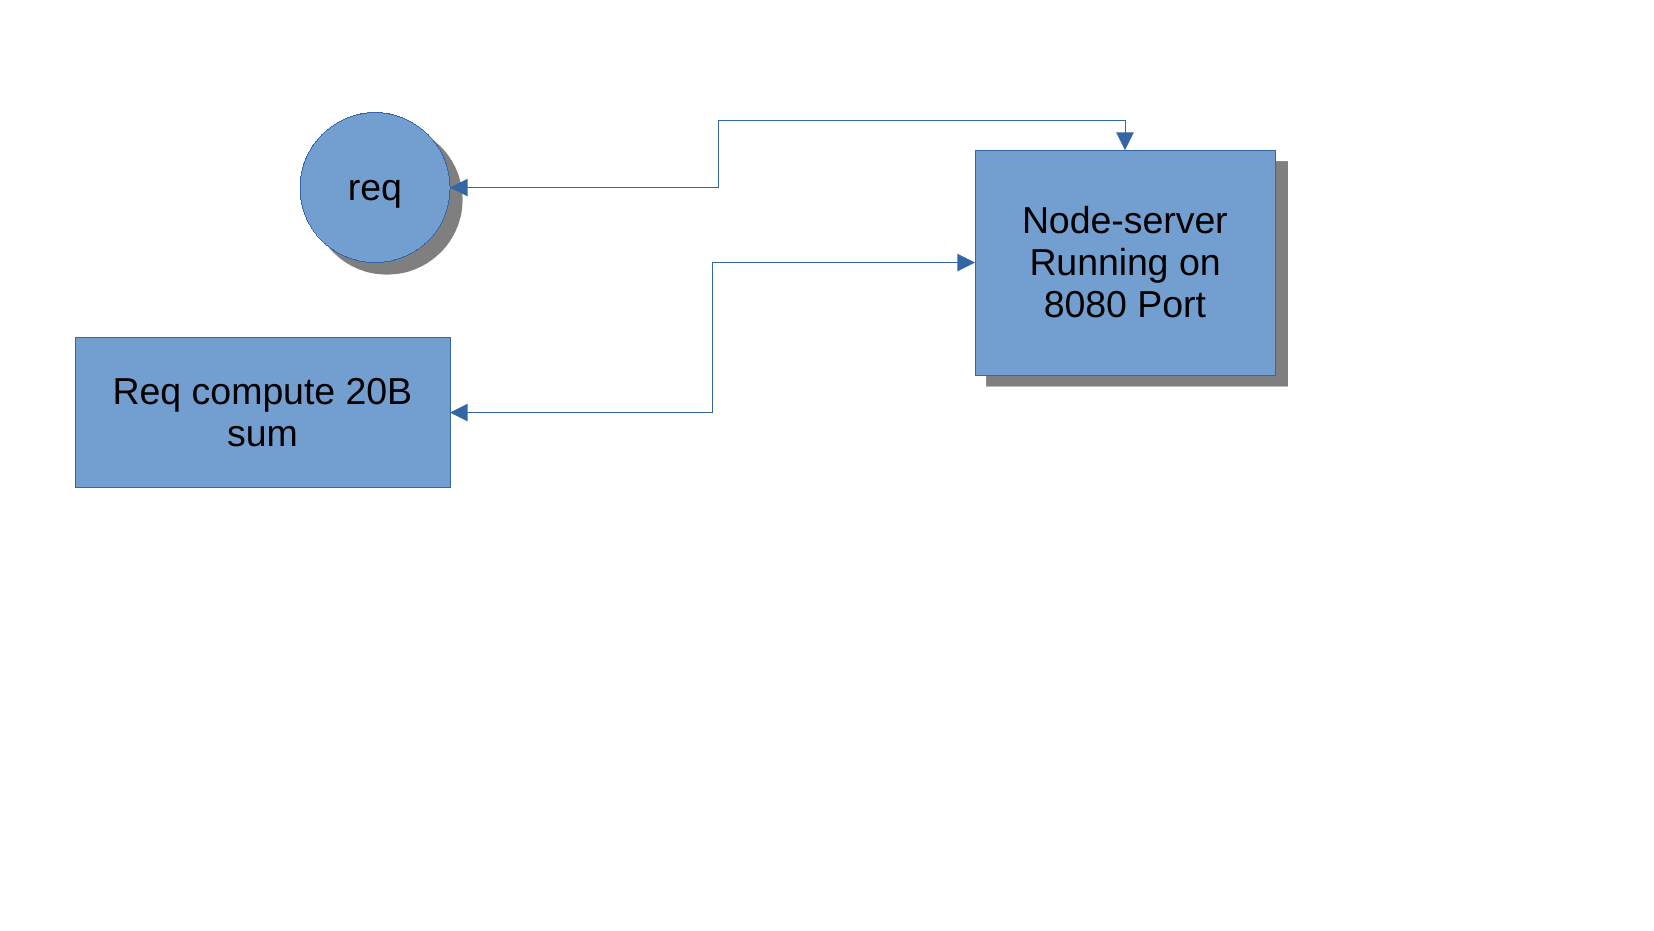

req
Node-server
Running on 8080 Port
Req compute 20B
sum